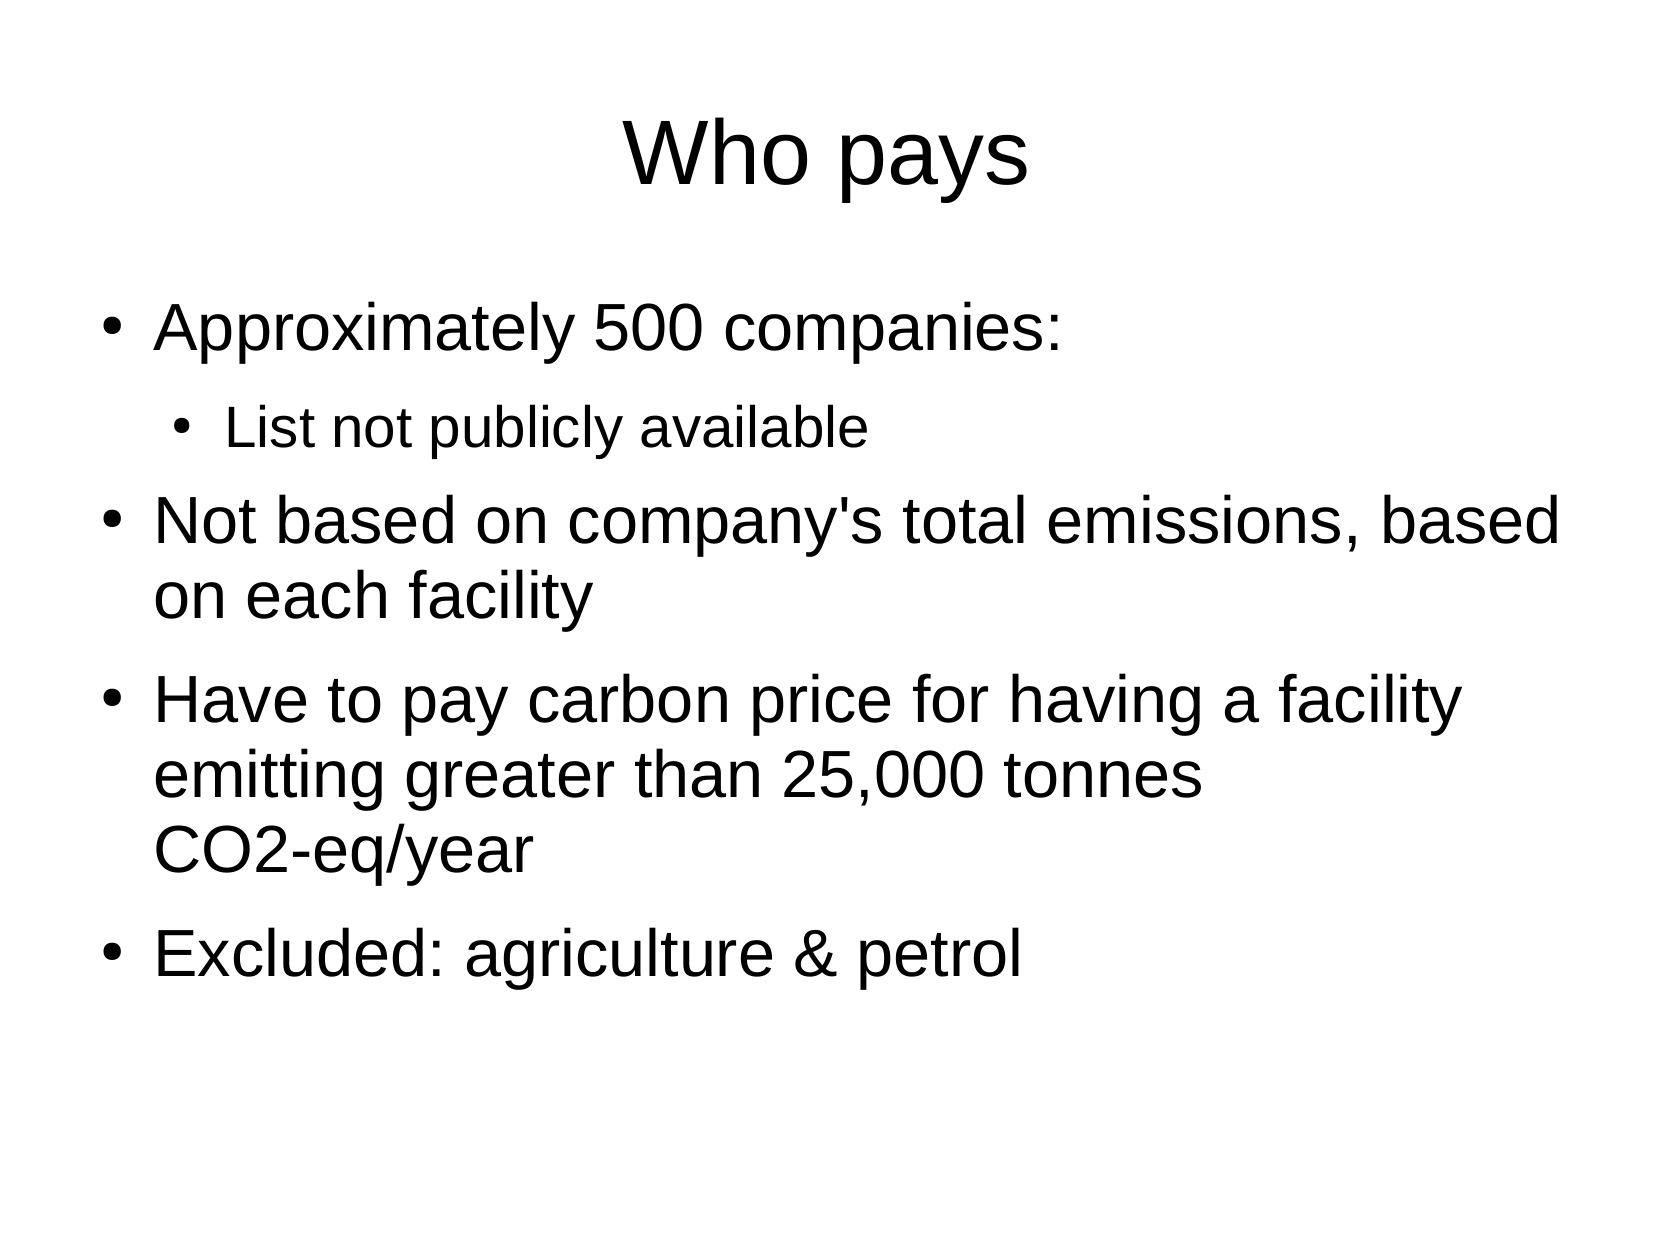

# Who pays
Approximately 500 companies:
List not publicly available
Not based on company's total emissions, based on each facility
Have to pay carbon price for having a facility emitting greater than 25,000 tonnes CO2-eq/year
Excluded: agriculture & petrol